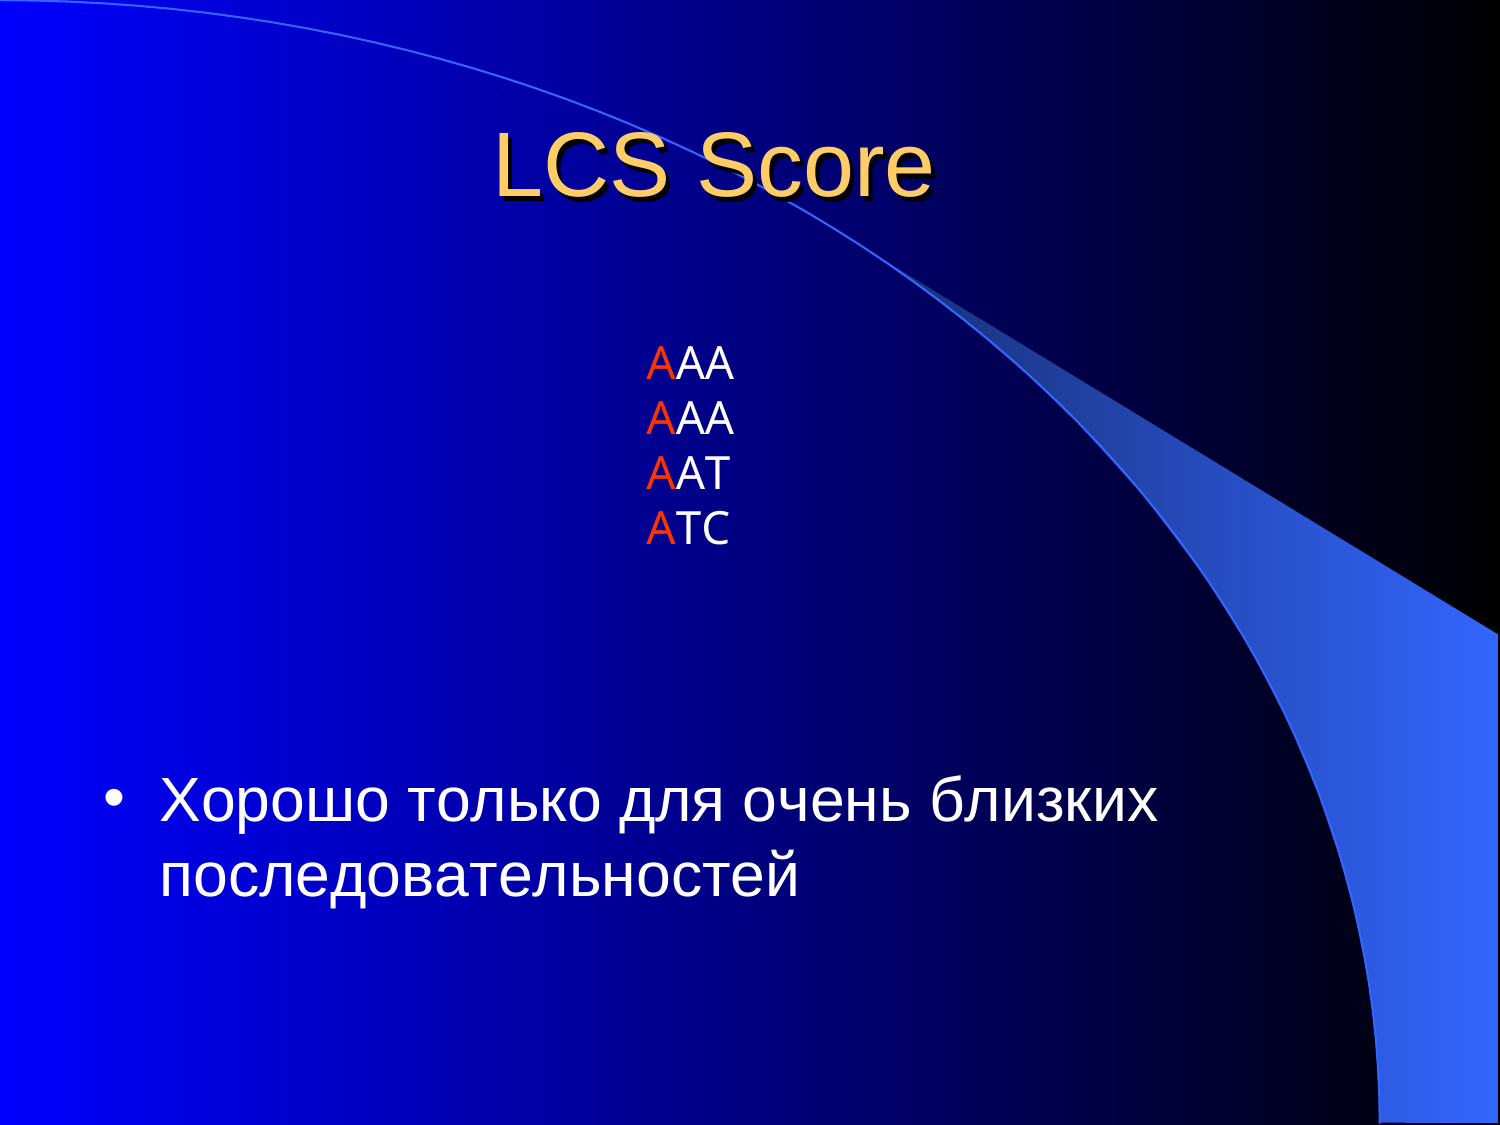

# LCS Score
AAA
AAA
AAT
ATC
Хорошо только для очень близких последовательностей